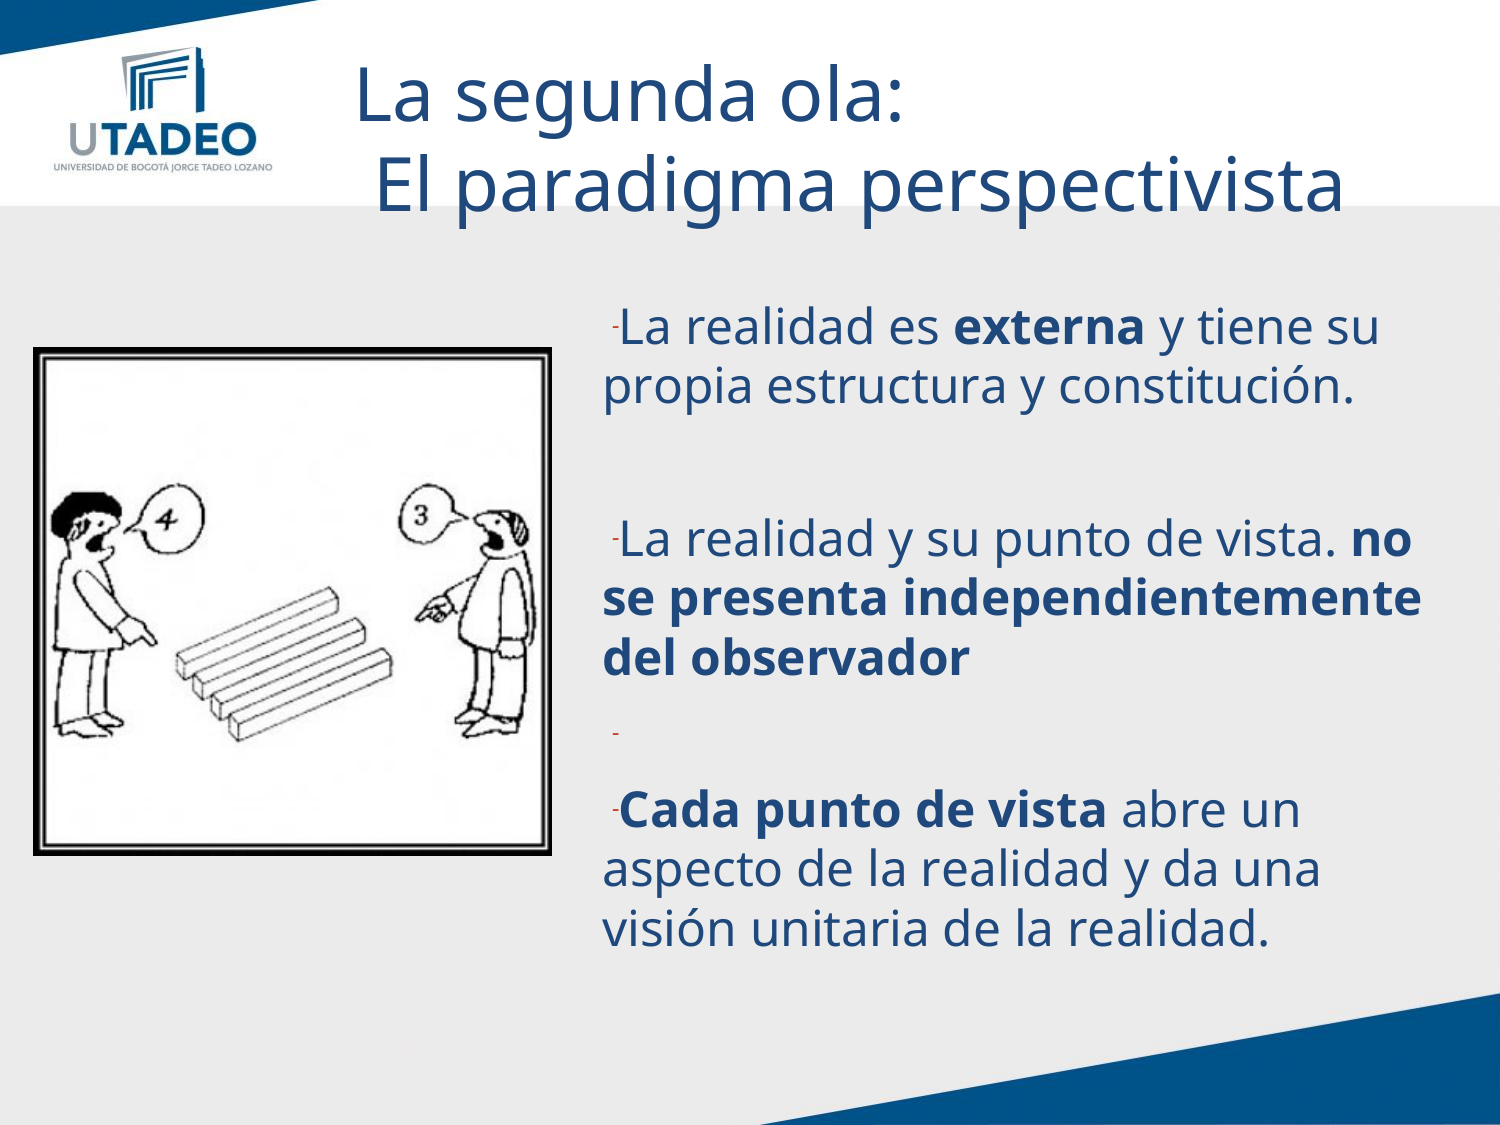

# La segunda ola: El paradigma perspectivista
La realidad es externa y tiene su propia estructura y constitución.
La realidad y su punto de vista. no se presenta independientemente del observador
Cada punto de vista abre un aspecto de la realidad y da una visión unitaria de la realidad.